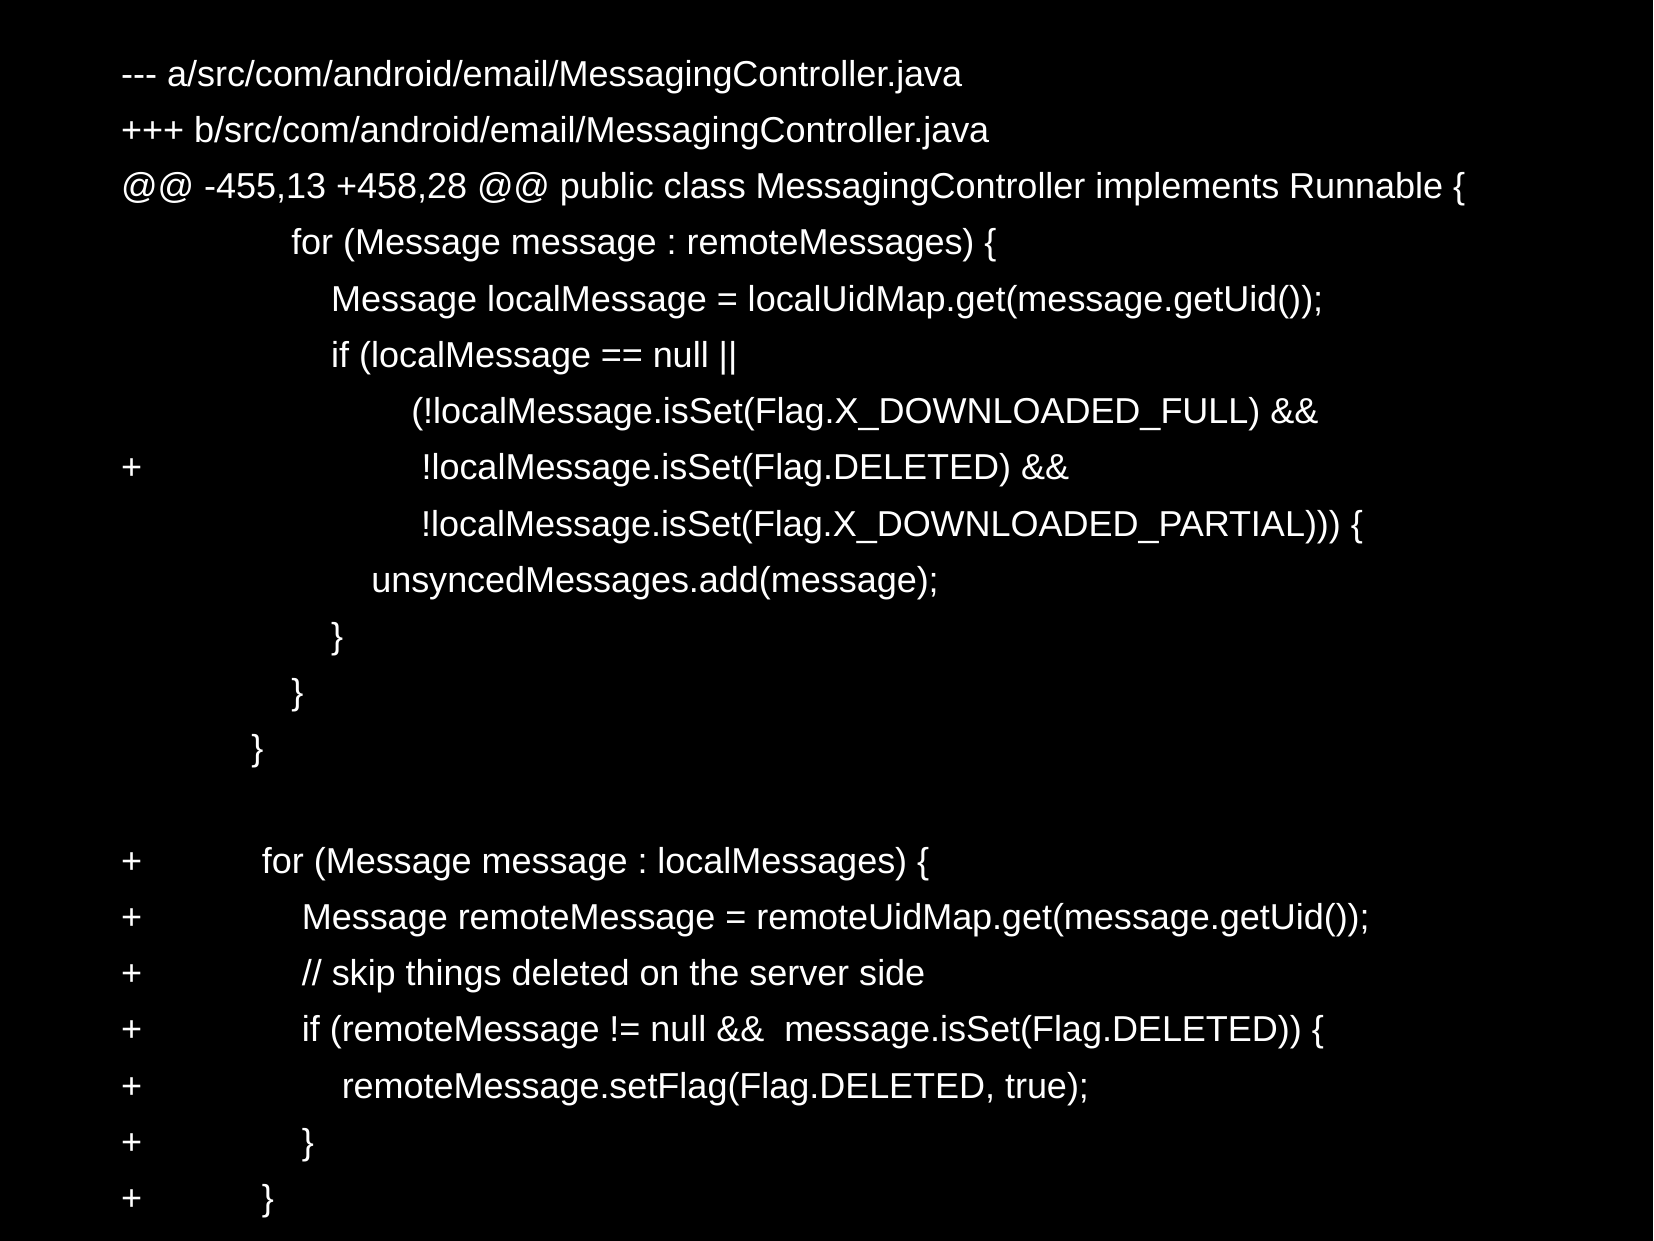

#
--- a/src/com/android/email/MessagingController.java
+++ b/src/com/android/email/MessagingController.java
@@ -455,13 +458,28 @@ public class MessagingController implements Runnable {
 for (Message message : remoteMessages) {
 Message localMessage = localUidMap.get(message.getUid());
 if (localMessage == null ||
 (!localMessage.isSet(Flag.X_DOWNLOADED_FULL) &&
+ !localMessage.isSet(Flag.DELETED) &&
 !localMessage.isSet(Flag.X_DOWNLOADED_PARTIAL))) {
 unsyncedMessages.add(message);
 }
 }
 }
+ for (Message message : localMessages) {
+ Message remoteMessage = remoteUidMap.get(message.getUid());
+ // skip things deleted on the server side
+ if (remoteMessage != null && message.isSet(Flag.DELETED)) {
+ remoteMessage.setFlag(Flag.DELETED, true);
+ }
+ }